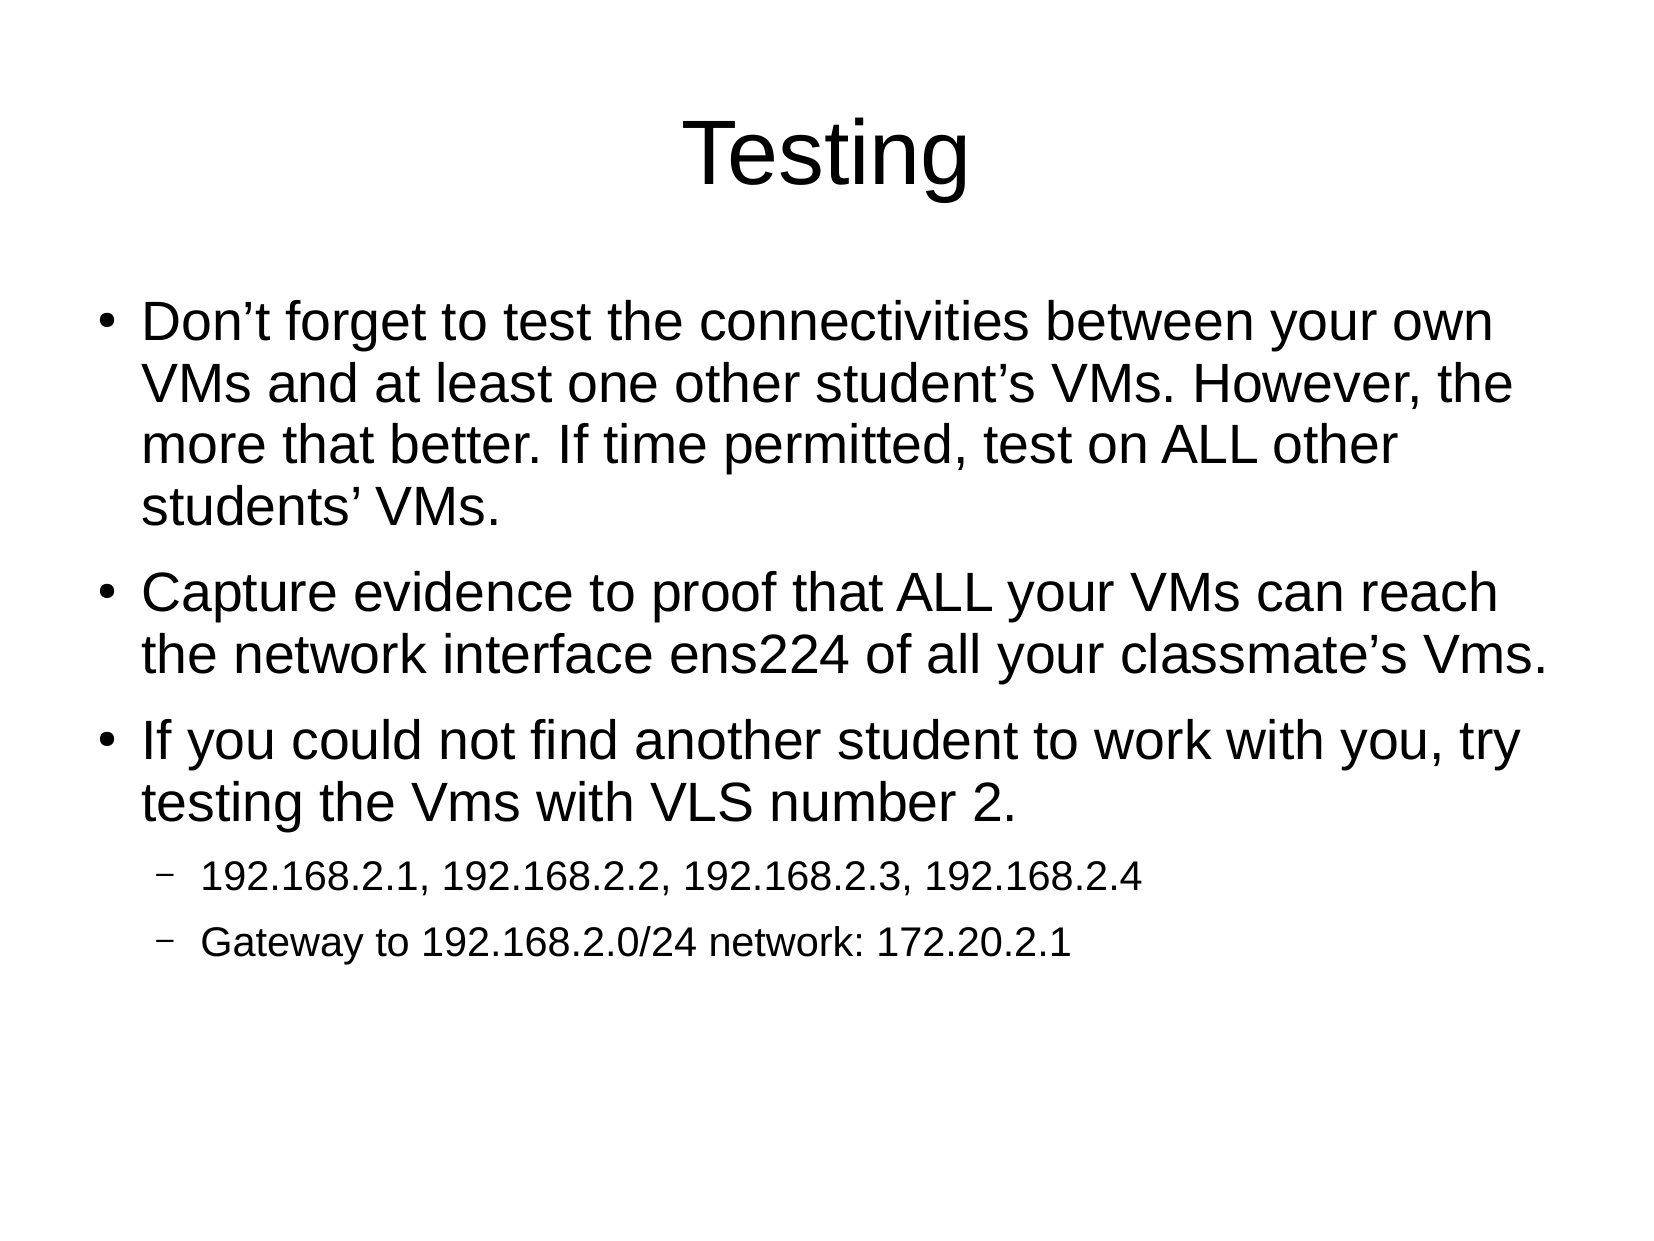

# Testing
Don’t forget to test the connectivities between your own VMs and at least one other student’s VMs. However, the more that better. If time permitted, test on ALL other students’ VMs.
Capture evidence to proof that ALL your VMs can reach the network interface ens224 of all your classmate’s Vms.
If you could not find another student to work with you, try testing the Vms with VLS number 2.
192.168.2.1, 192.168.2.2, 192.168.2.3, 192.168.2.4
Gateway to 192.168.2.0/24 network: 172.20.2.1